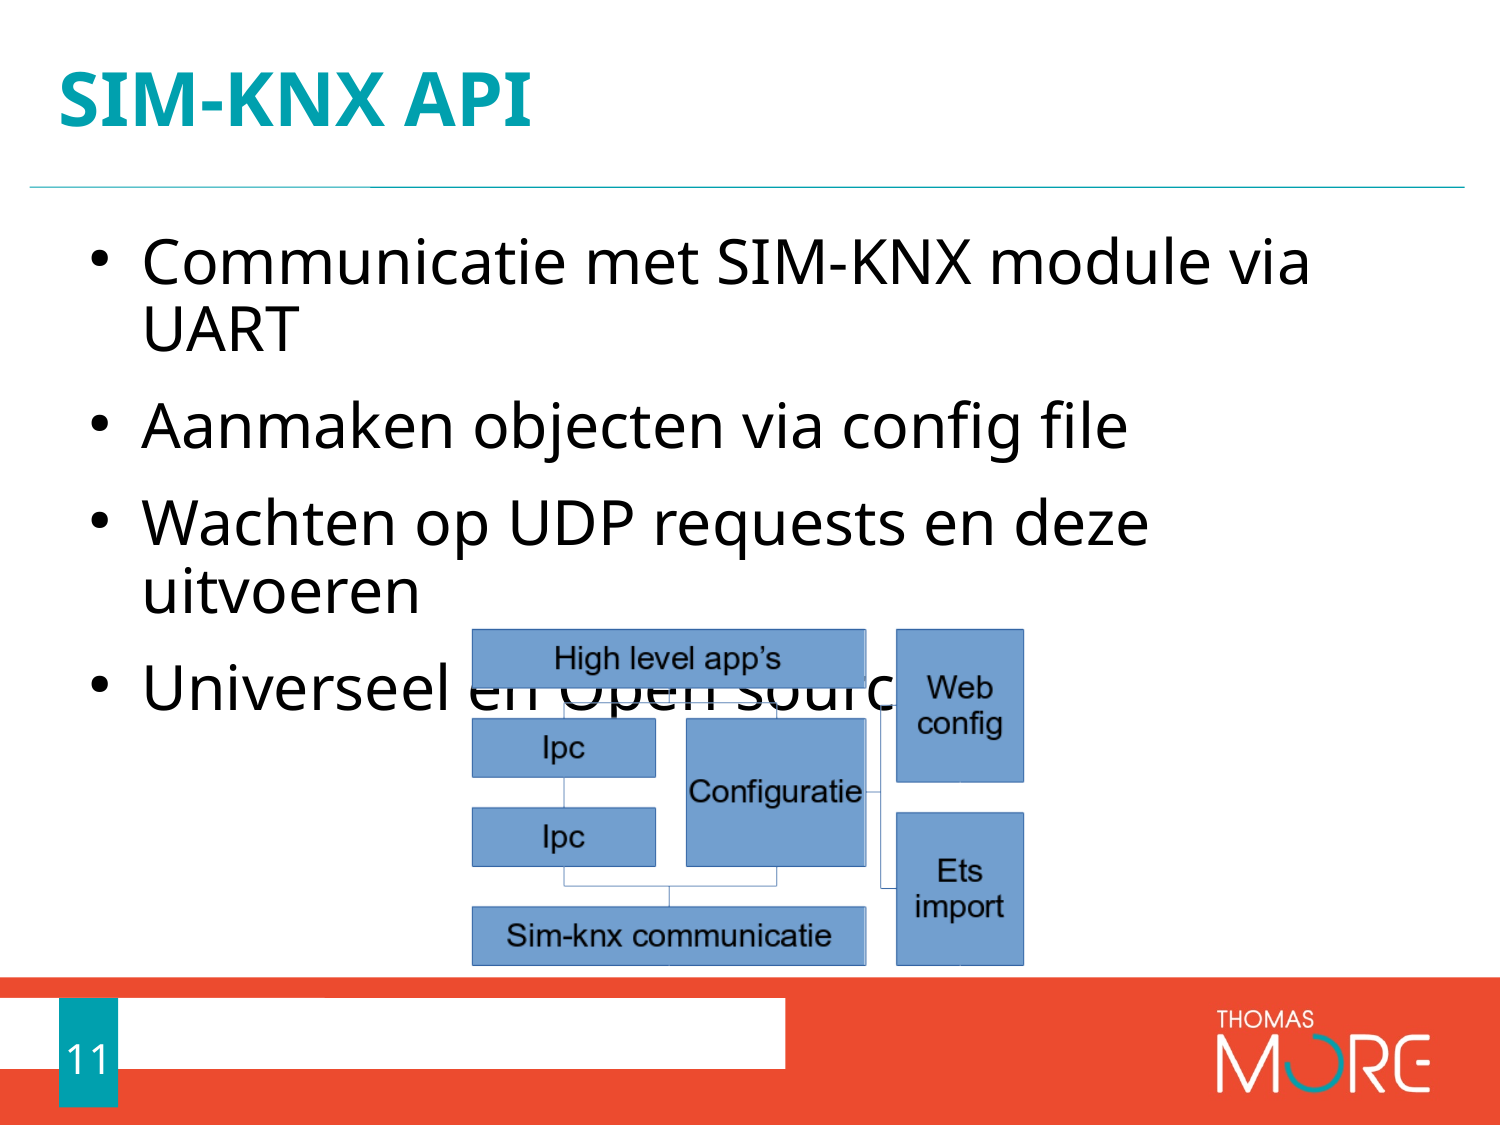

SIM-knx api
# Communicatie met SIM-KNX module via UART
Aanmaken objecten via config file
Wachten op UDP requests en deze uitvoeren
Universeel en Open source